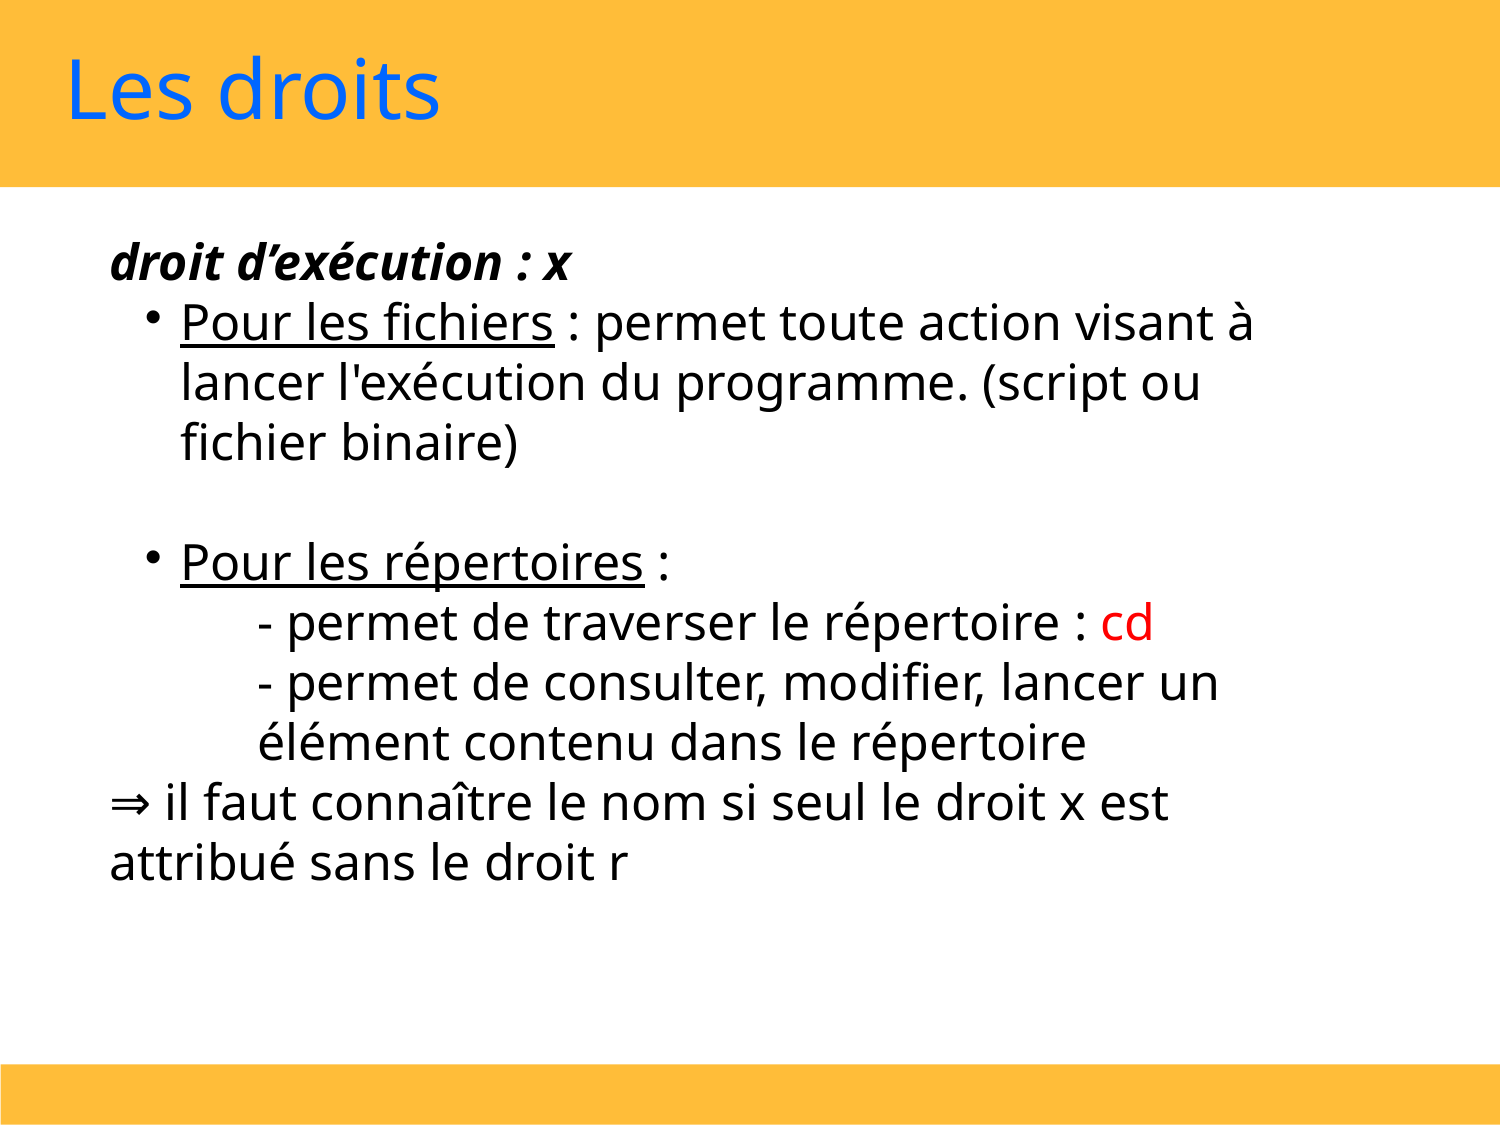

Les droits
droit d’exécution : x
Pour les fichiers : permet toute action visant à lancer l'exécution du programme. (script ou fichier binaire)
Pour les répertoires :
		- permet de traverser le répertoire : cd
		- permet de consulter, modifier, lancer un 			élément contenu dans le répertoire
⇒ il faut connaître le nom si seul le droit x est attribué sans le droit r